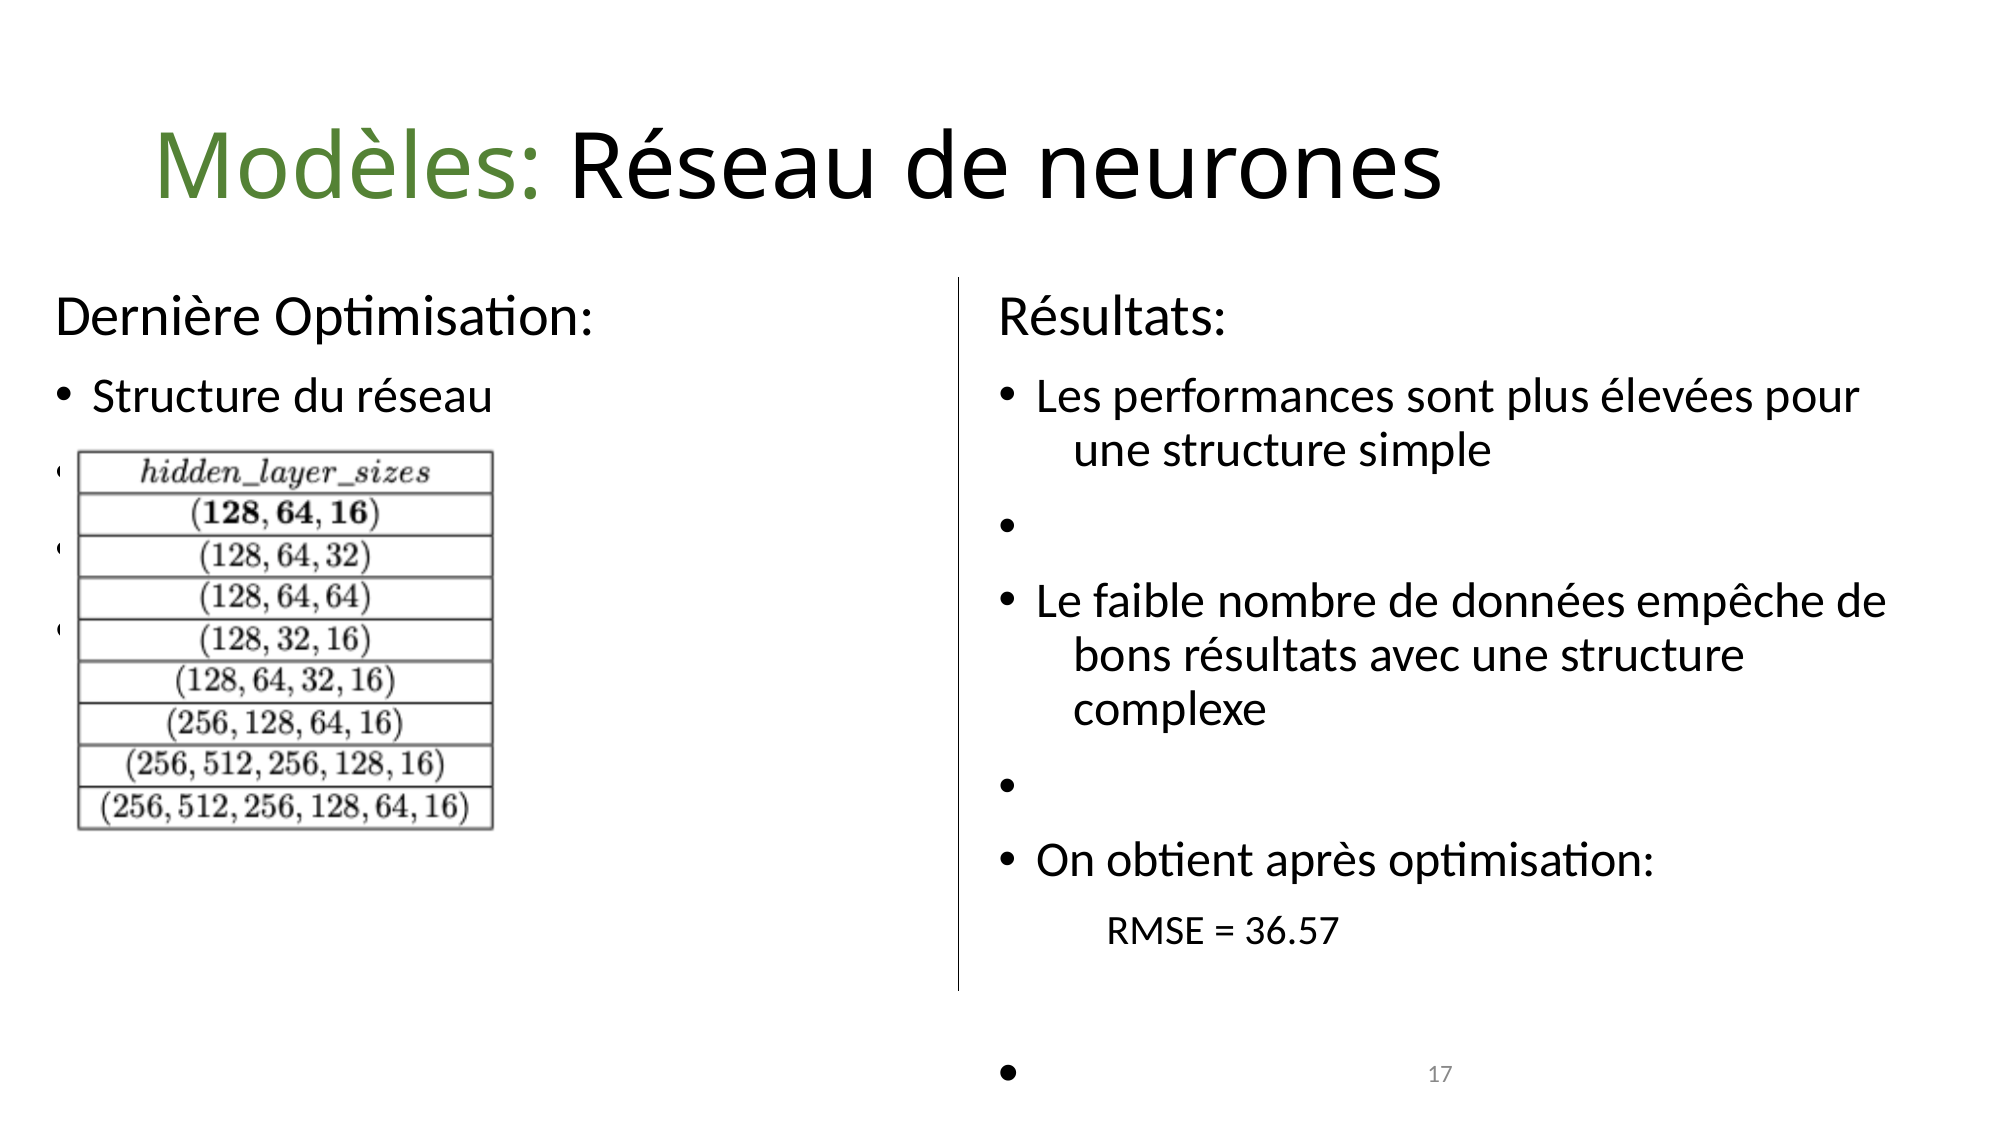

# Modèles: Réseau de neurones
Résultats:
Les performances sont plus élevées pour une structure simple
Le faible nombre de données empêche de bons résultats avec une structure complexe
On obtient après optimisation:
            RMSE = 36.57
Dernière Optimisation:
Structure du réseau